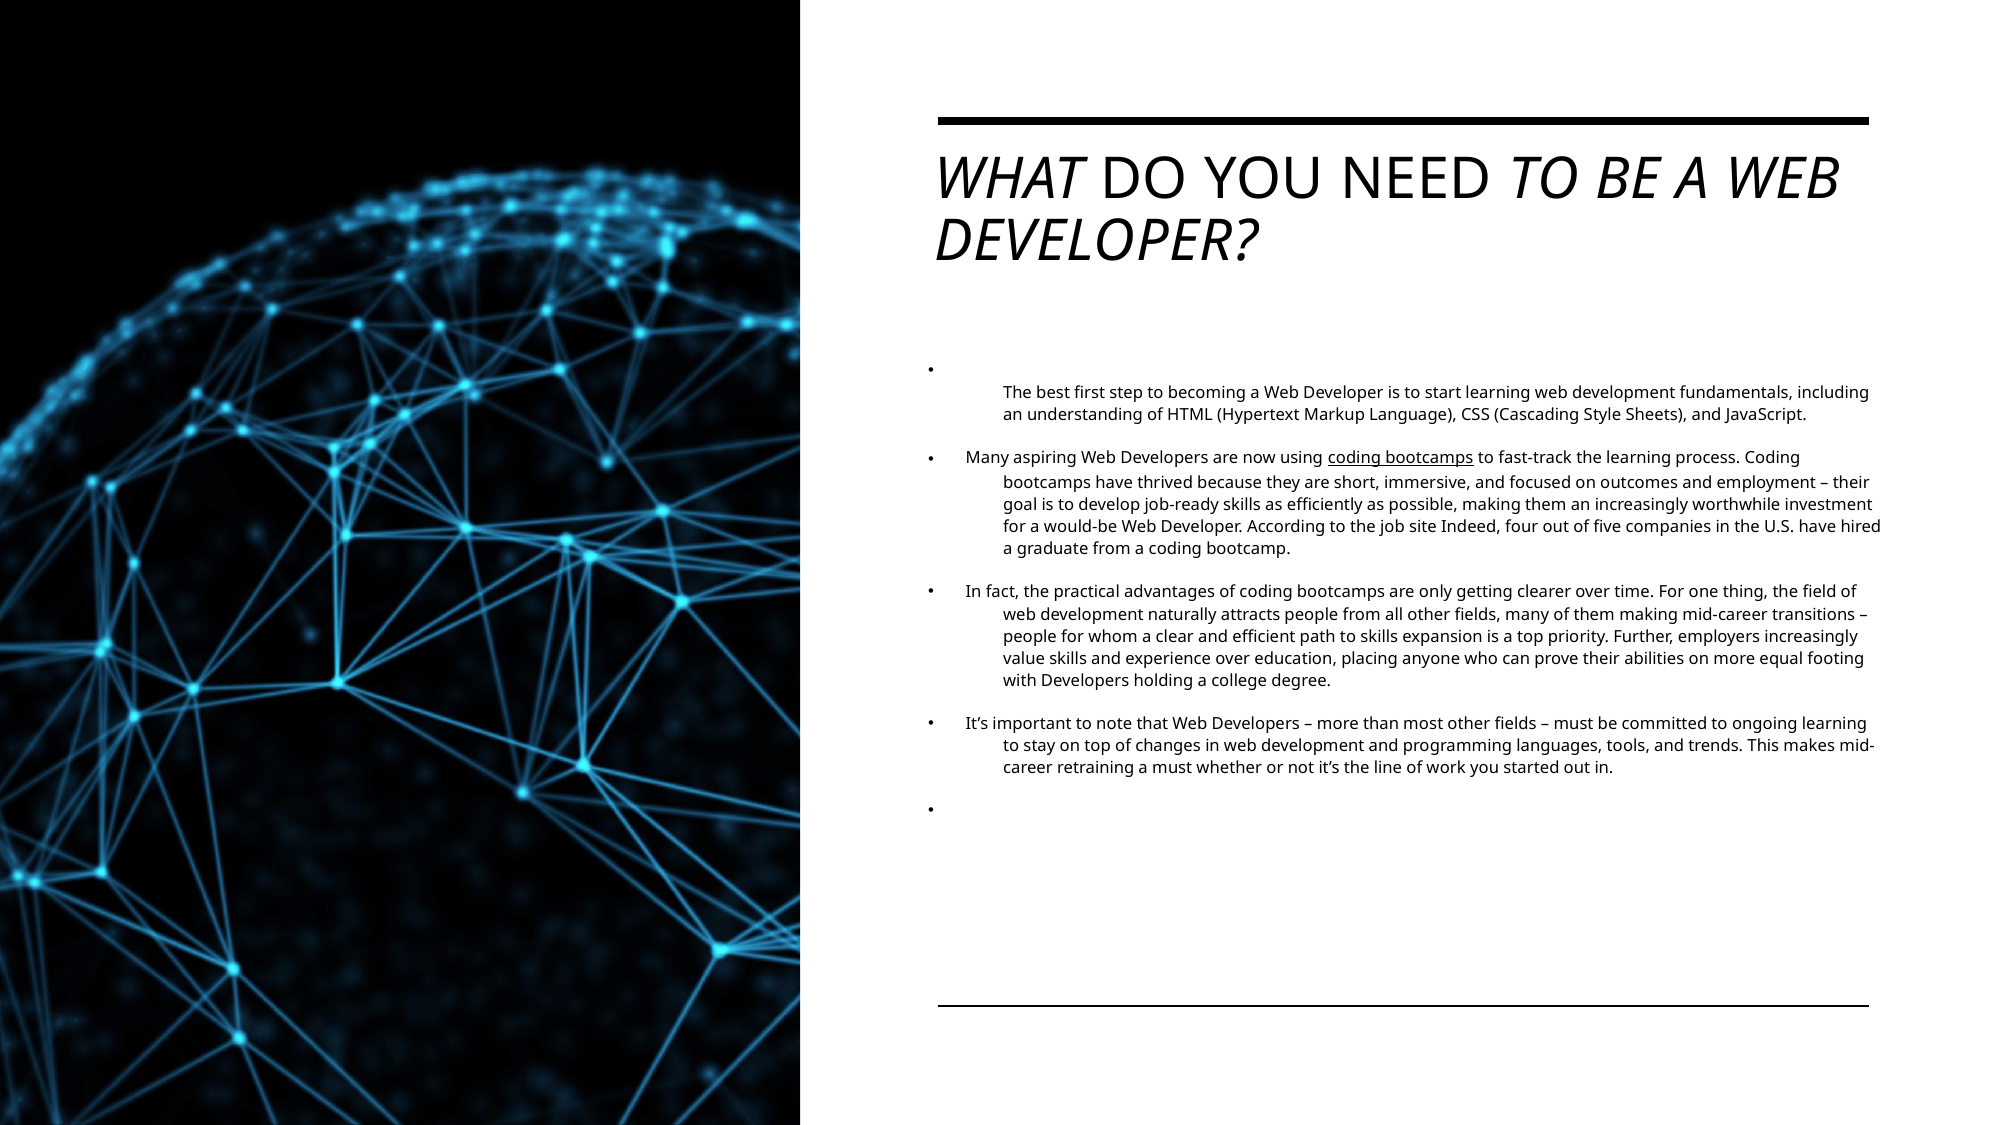

# What do you need to be a web developer?
The best first step to becoming a Web Developer is to start learning web development fundamentals, including an understanding of HTML (Hypertext Markup Language), CSS (Cascading Style Sheets), and JavaScript.
Many aspiring Web Developers are now using coding bootcamps to fast-track the learning process. Coding bootcamps have thrived because they are short, immersive, and focused on outcomes and employment – their goal is to develop job-ready skills as efficiently as possible, making them an increasingly worthwhile investment for a would-be Web Developer. According to the job site Indeed, four out of five companies in the U.S. have hired a graduate from a coding bootcamp.
In fact, the practical advantages of coding bootcamps are only getting clearer over time. For one thing, the field of web development naturally attracts people from all other fields, many of them making mid-career transitions – people for whom a clear and efficient path to skills expansion is a top priority. Further, employers increasingly value skills and experience over education, placing anyone who can prove their abilities on more equal footing with Developers holding a college degree.
It’s important to note that Web Developers – more than most other fields – must be committed to ongoing learning to stay on top of changes in web development and programming languages, tools, and trends. This makes mid-career retraining a must whether or not it’s the line of work you started out in.